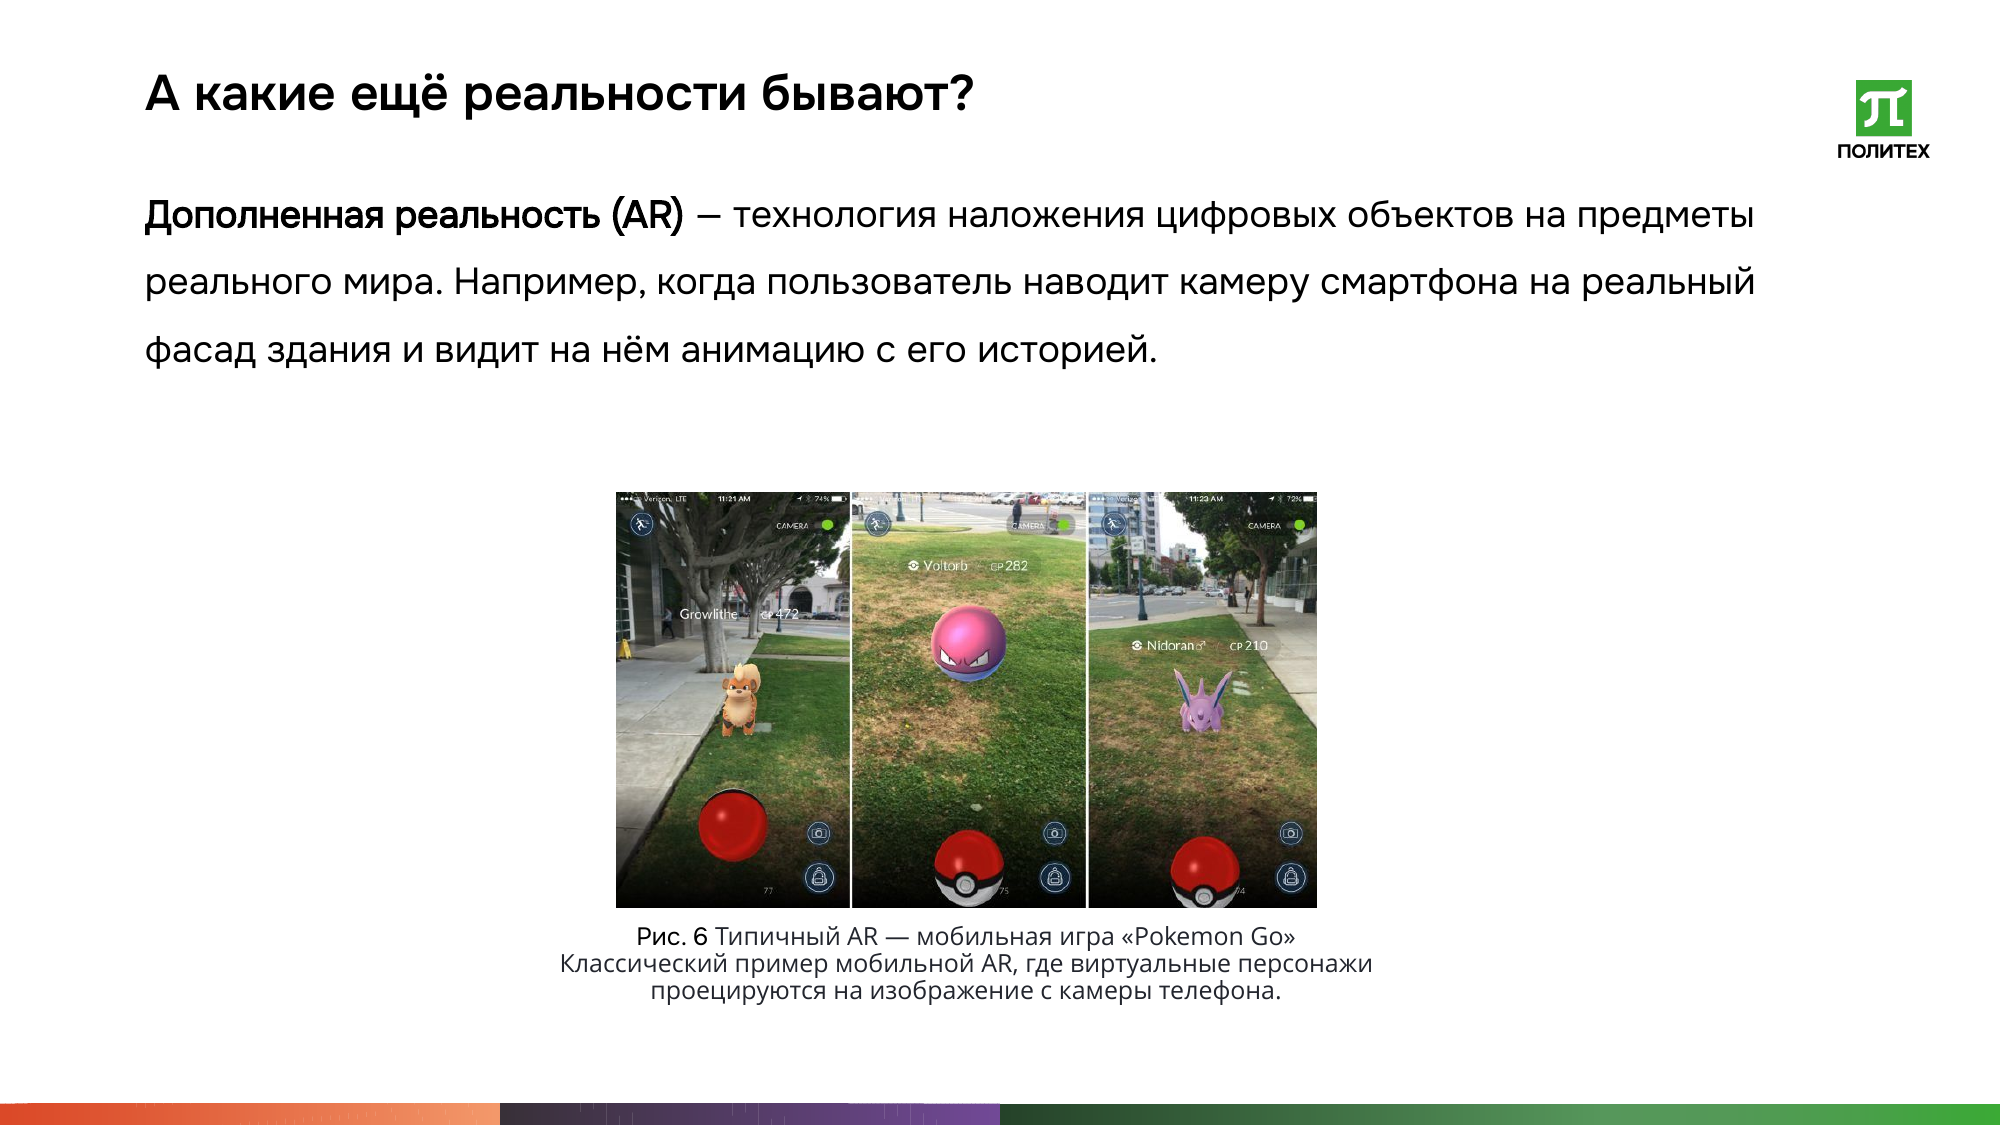

# А какие ещё реальности бывают?
Дополненная реальность (AR) — технология наложения цифровых объектов на предметы реального мира. Например, когда пользователь наводит камеру смартфона на реальный фасад здания и видит на нём анимацию с его историей.
Рис. 6 Типичный AR — мобильная игра «Pokemon Go»
Классический пример мобильной AR, где виртуальные персонажи проецируются на изображение с камеры телефона.